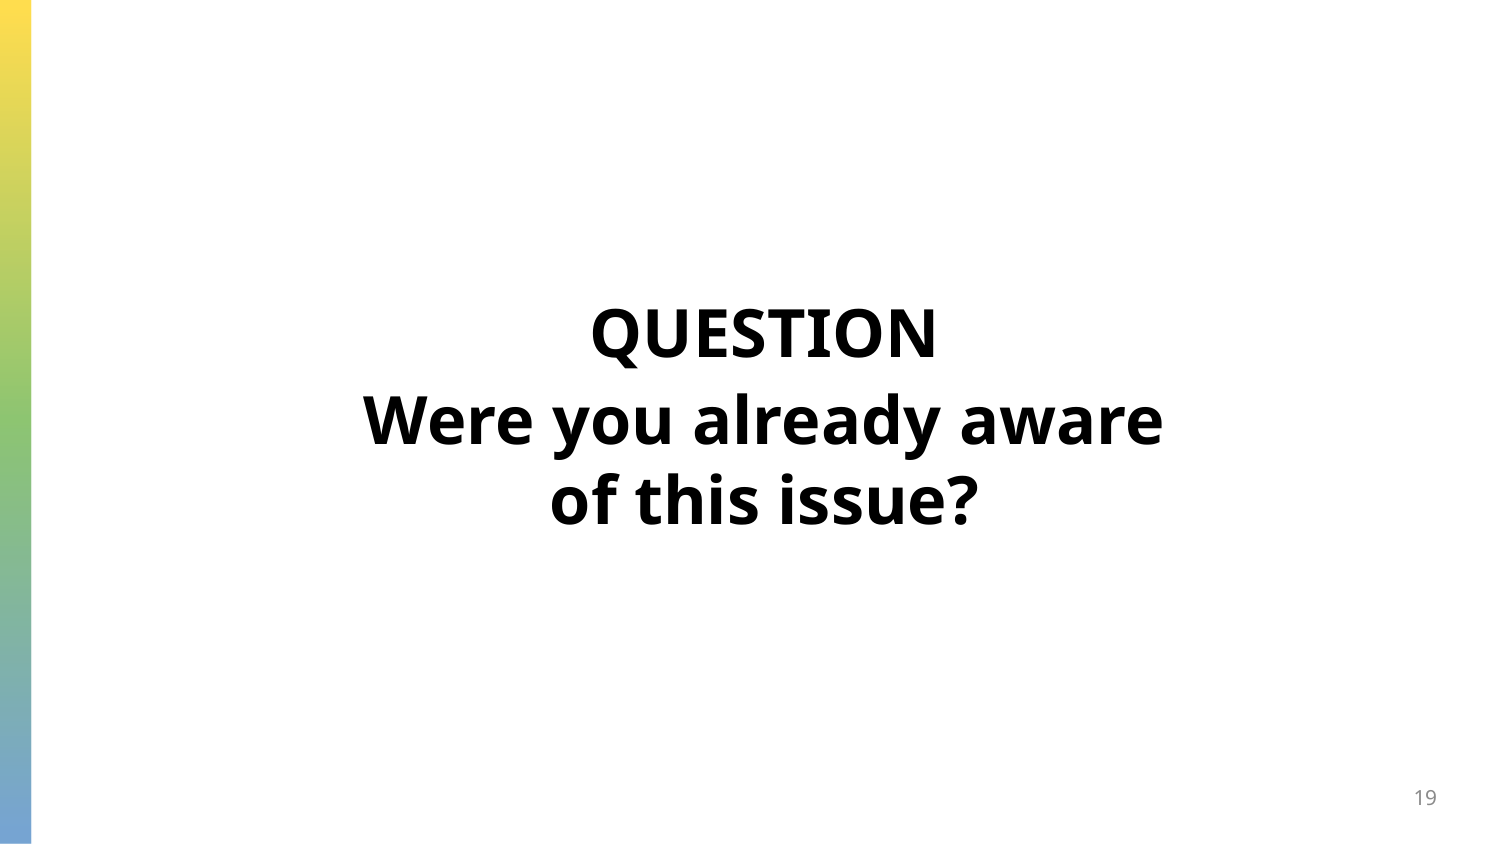

# QUESTION
Were you already aware
of this issue?
19